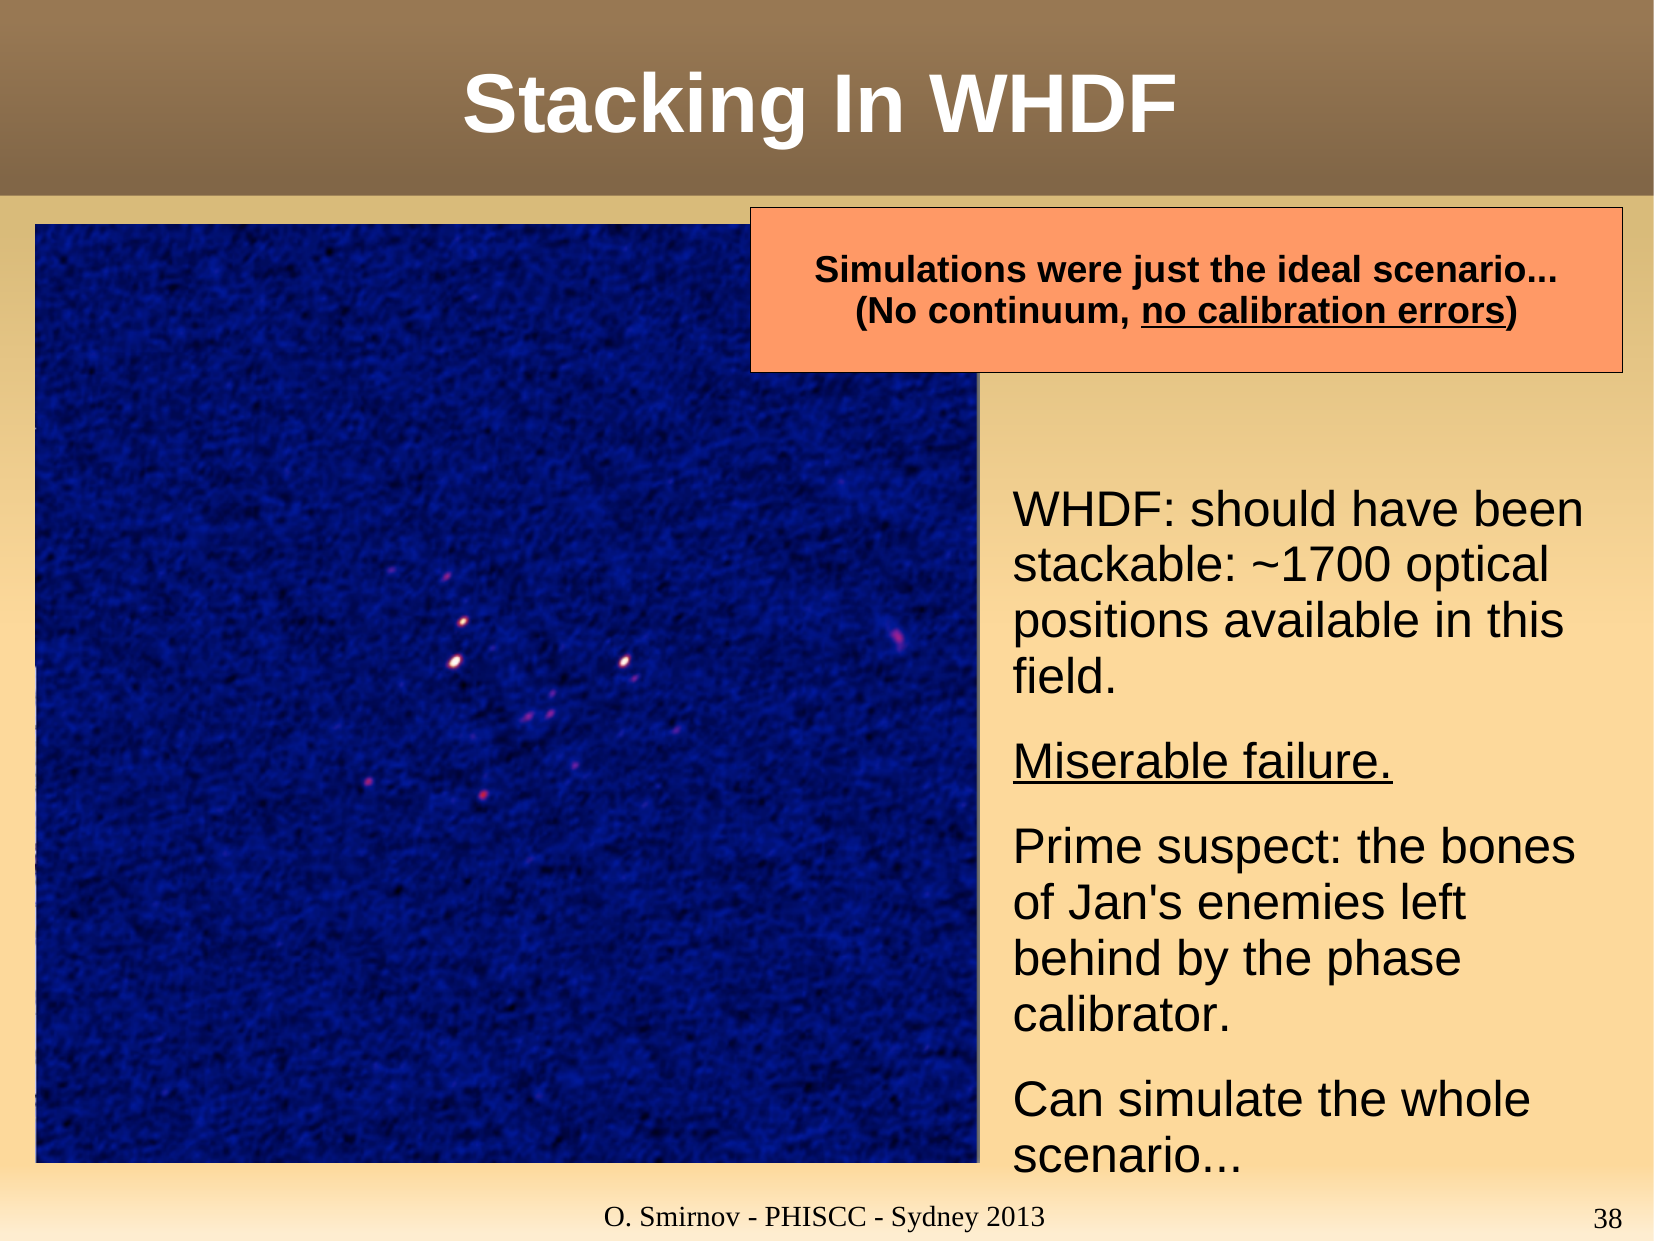

# Stacking In WHDF
Simulations were just the ideal scenario...
(No continuum, no calibration errors)
WHDF: should have been stackable: ~1700 optical positions available in this field.
Miserable failure.
Prime suspect: the bones of Jan's enemies left behind by the phase calibrator.
Can simulate the whole scenario...
O. Smirnov - PHISCC - Sydney 2013
38